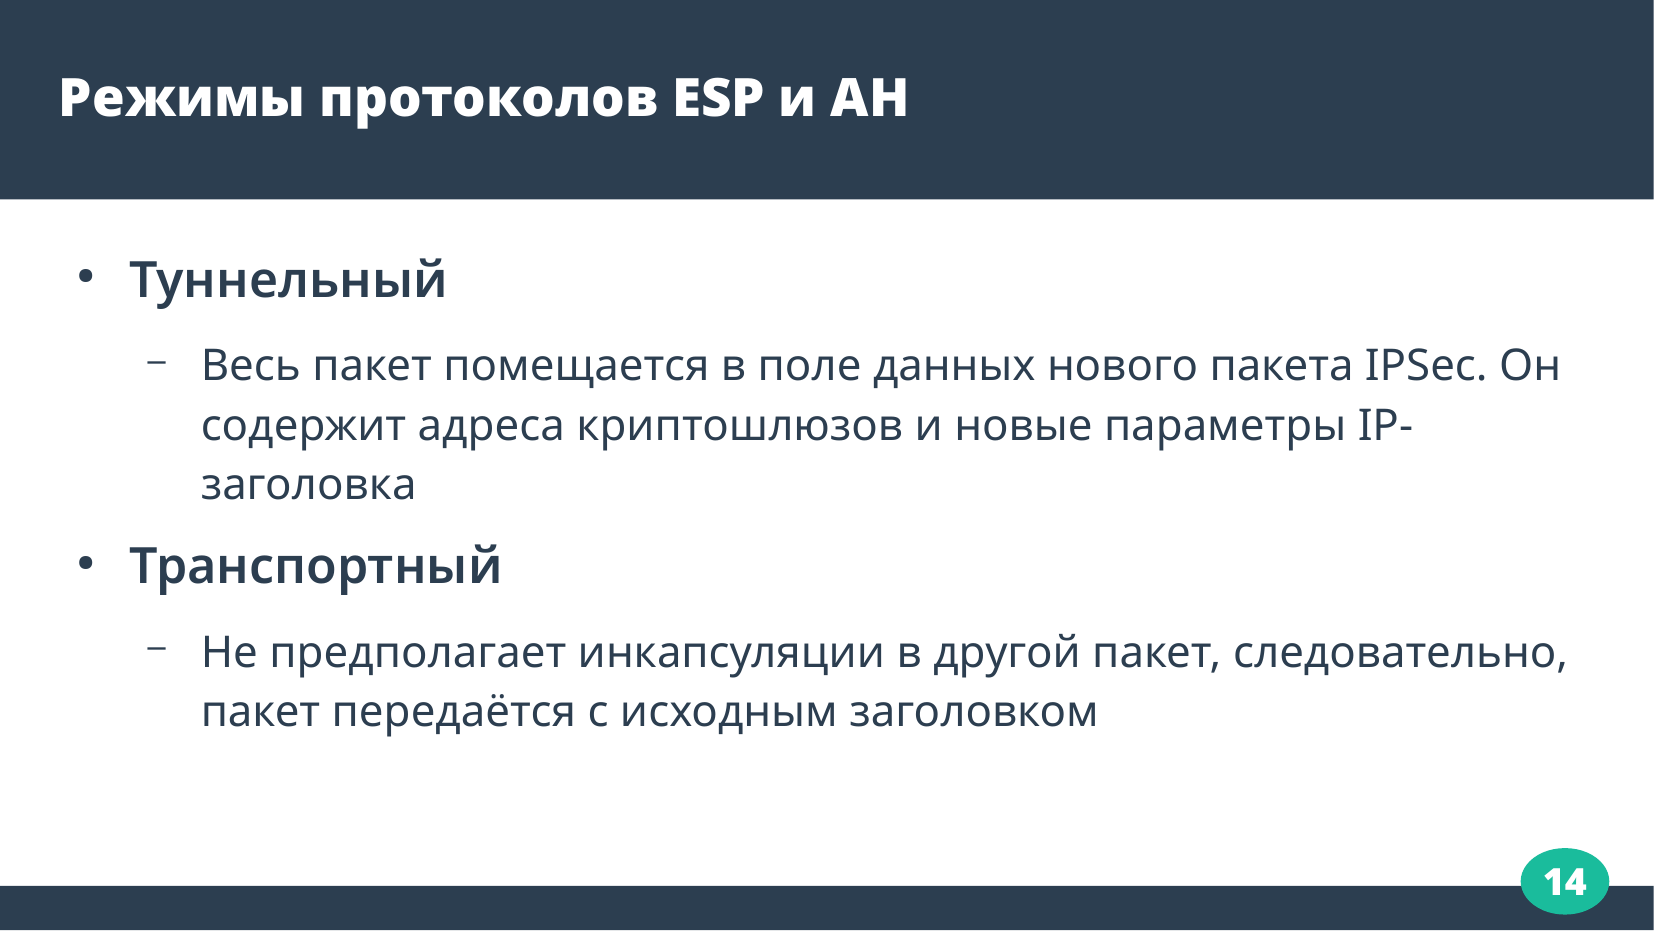

# Режимы протоколов ESP и AH
Туннельный
Весь пакет помещается в поле данных нового пакета IPSec. Он содержит адреса криптошлюзов и новые параметры IP-заголовка
Транспортный
Не предполагает инкапсуляции в другой пакет, следовательно, пакет передаётся с исходным заголовком
14